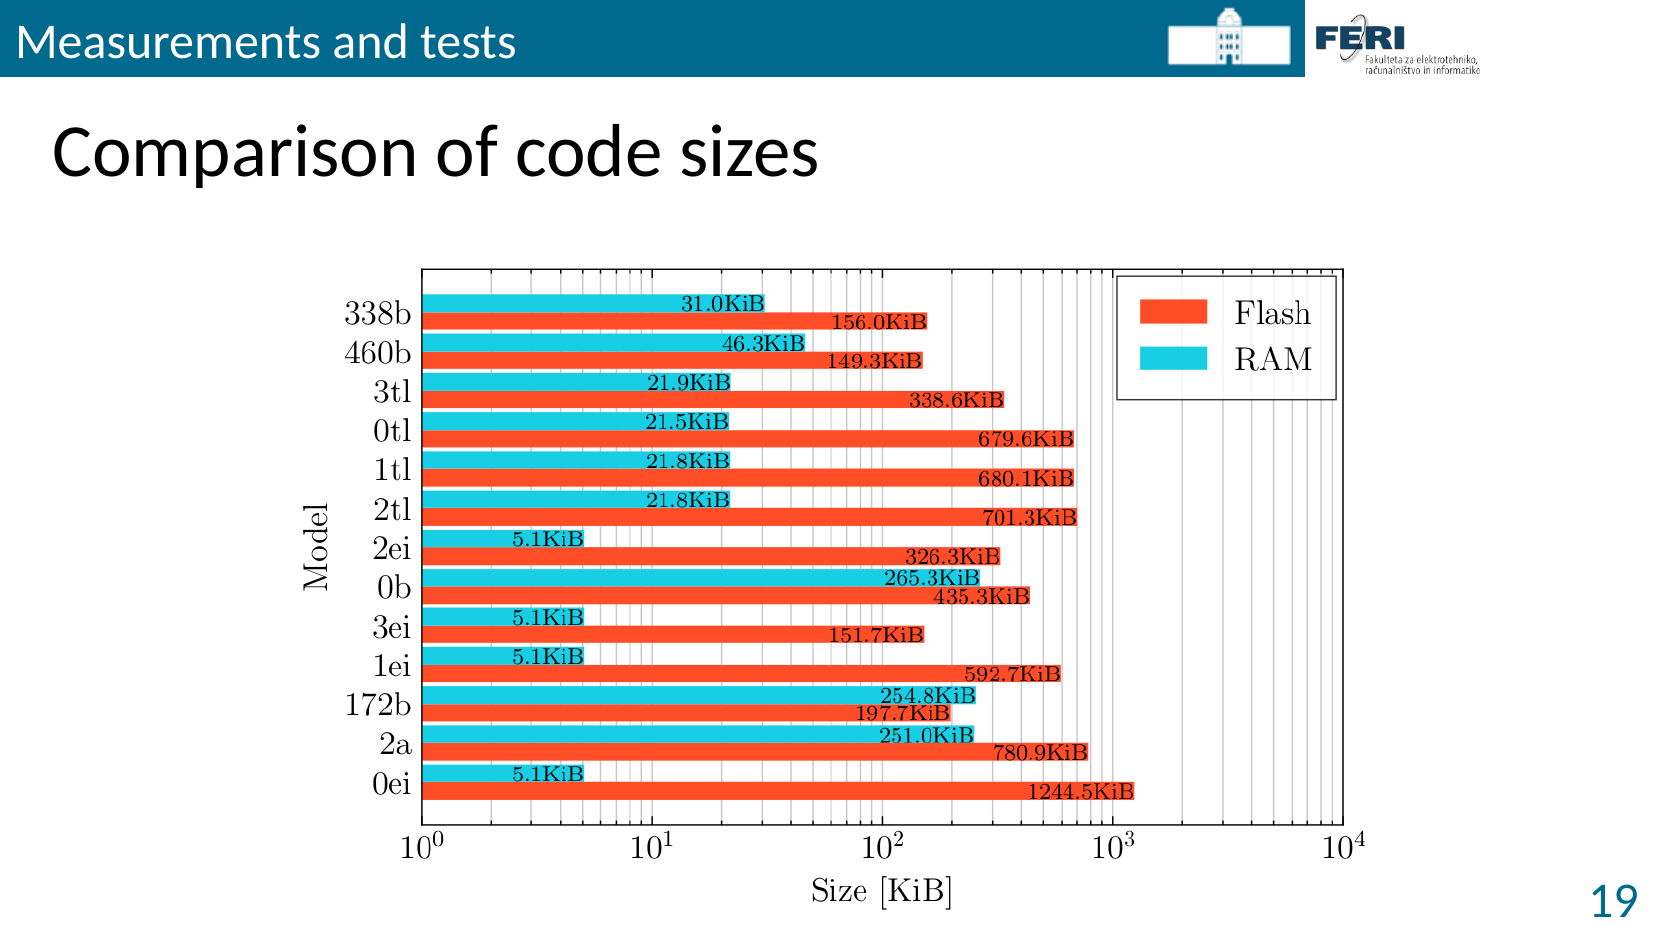

Measurements and tests
# Comparison of code sizes